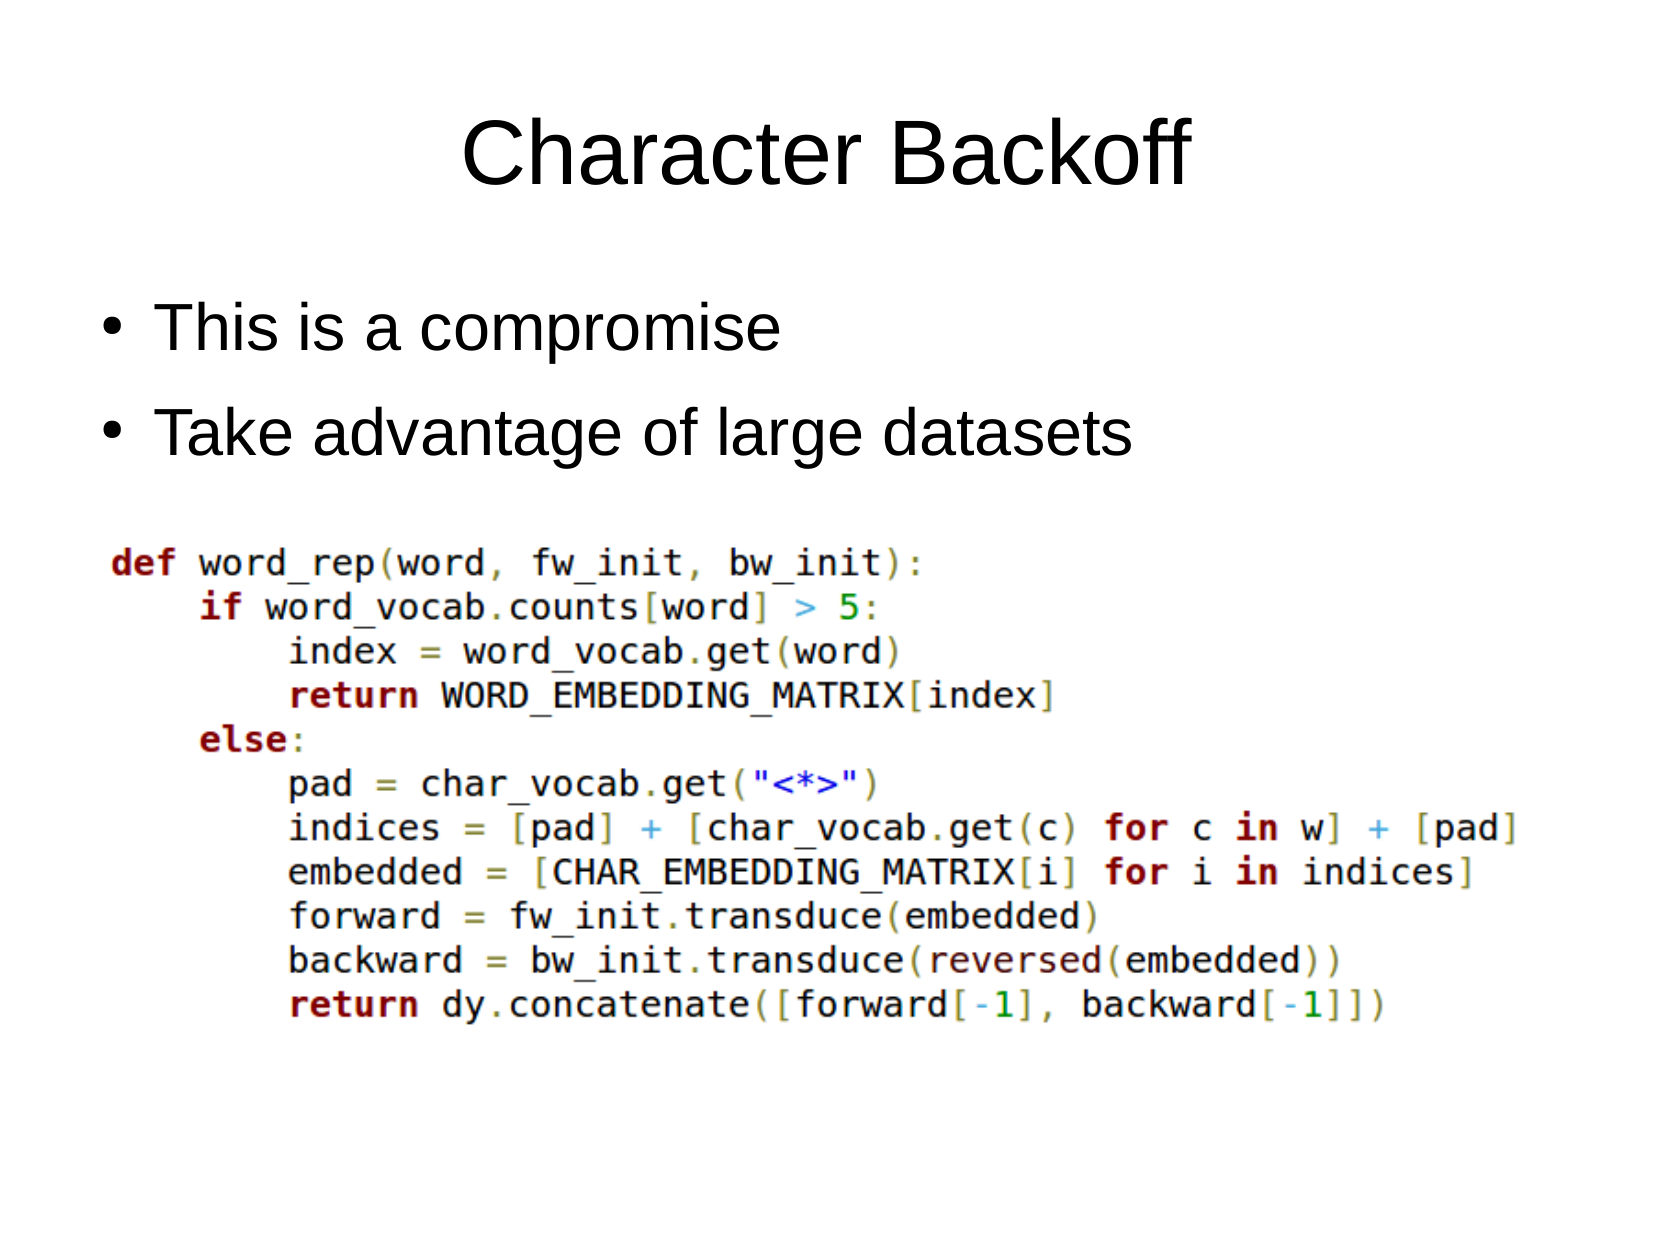

# Character Backoff
This is a compromise
Take advantage of large datasets